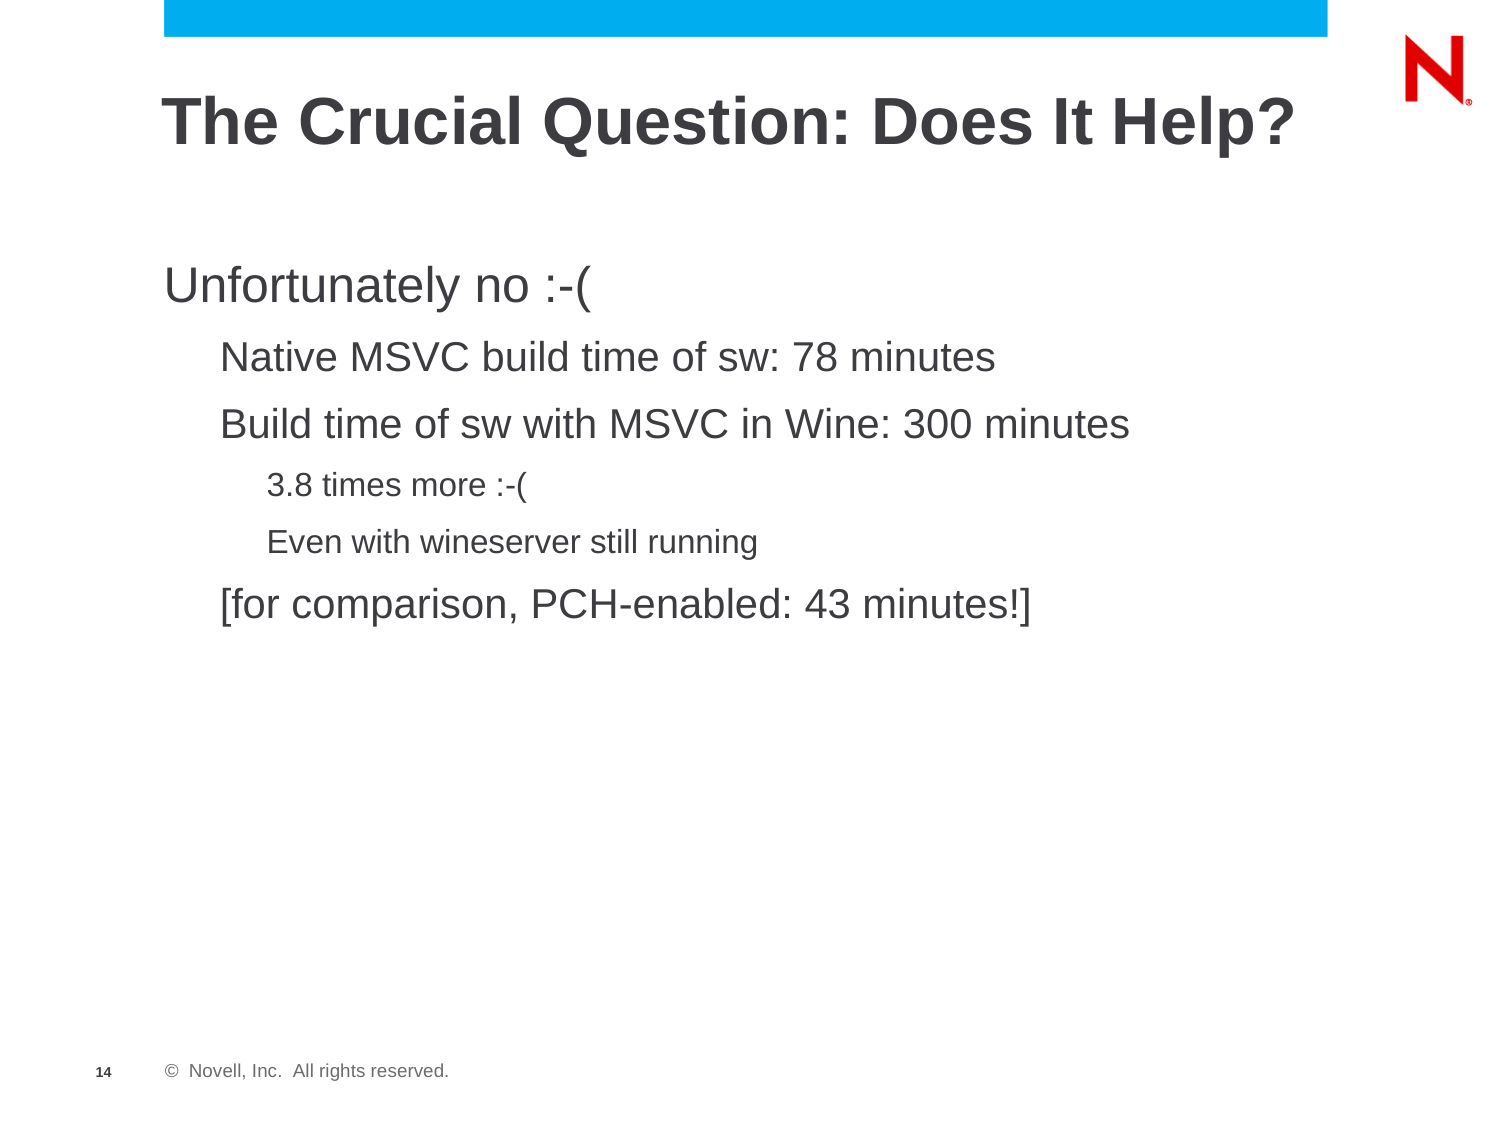

# The Crucial Question: Does It Help?
Unfortunately no :-(
Native MSVC build time of sw: 78 minutes
Build time of sw with MSVC in Wine: 300 minutes
3.8 times more :-(
Even with wineserver still running
[for comparison, PCH-enabled: 43 minutes!]